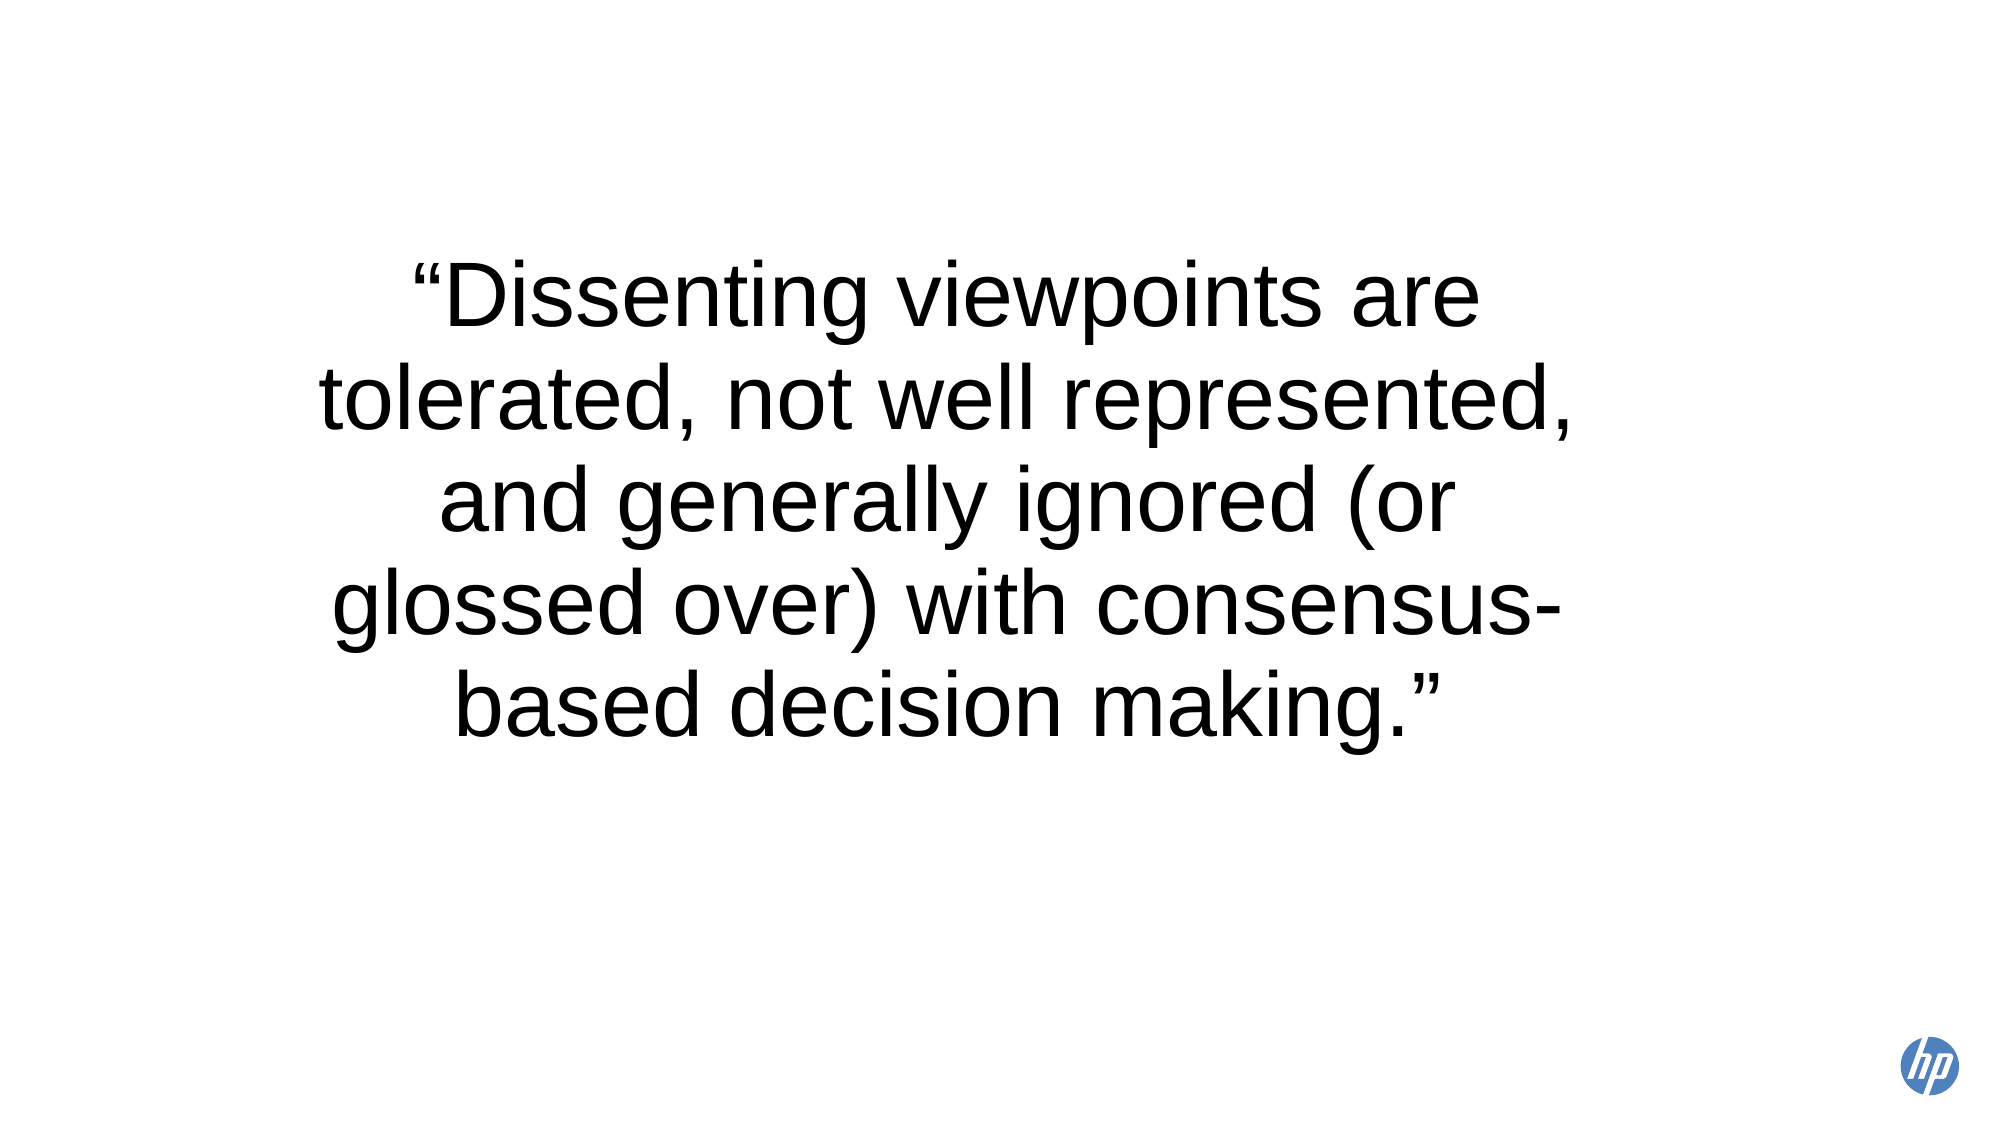

“Dissenting viewpoints are tolerated, not well represented, and generally ignored (or glossed over) with consensus-based decision making.”